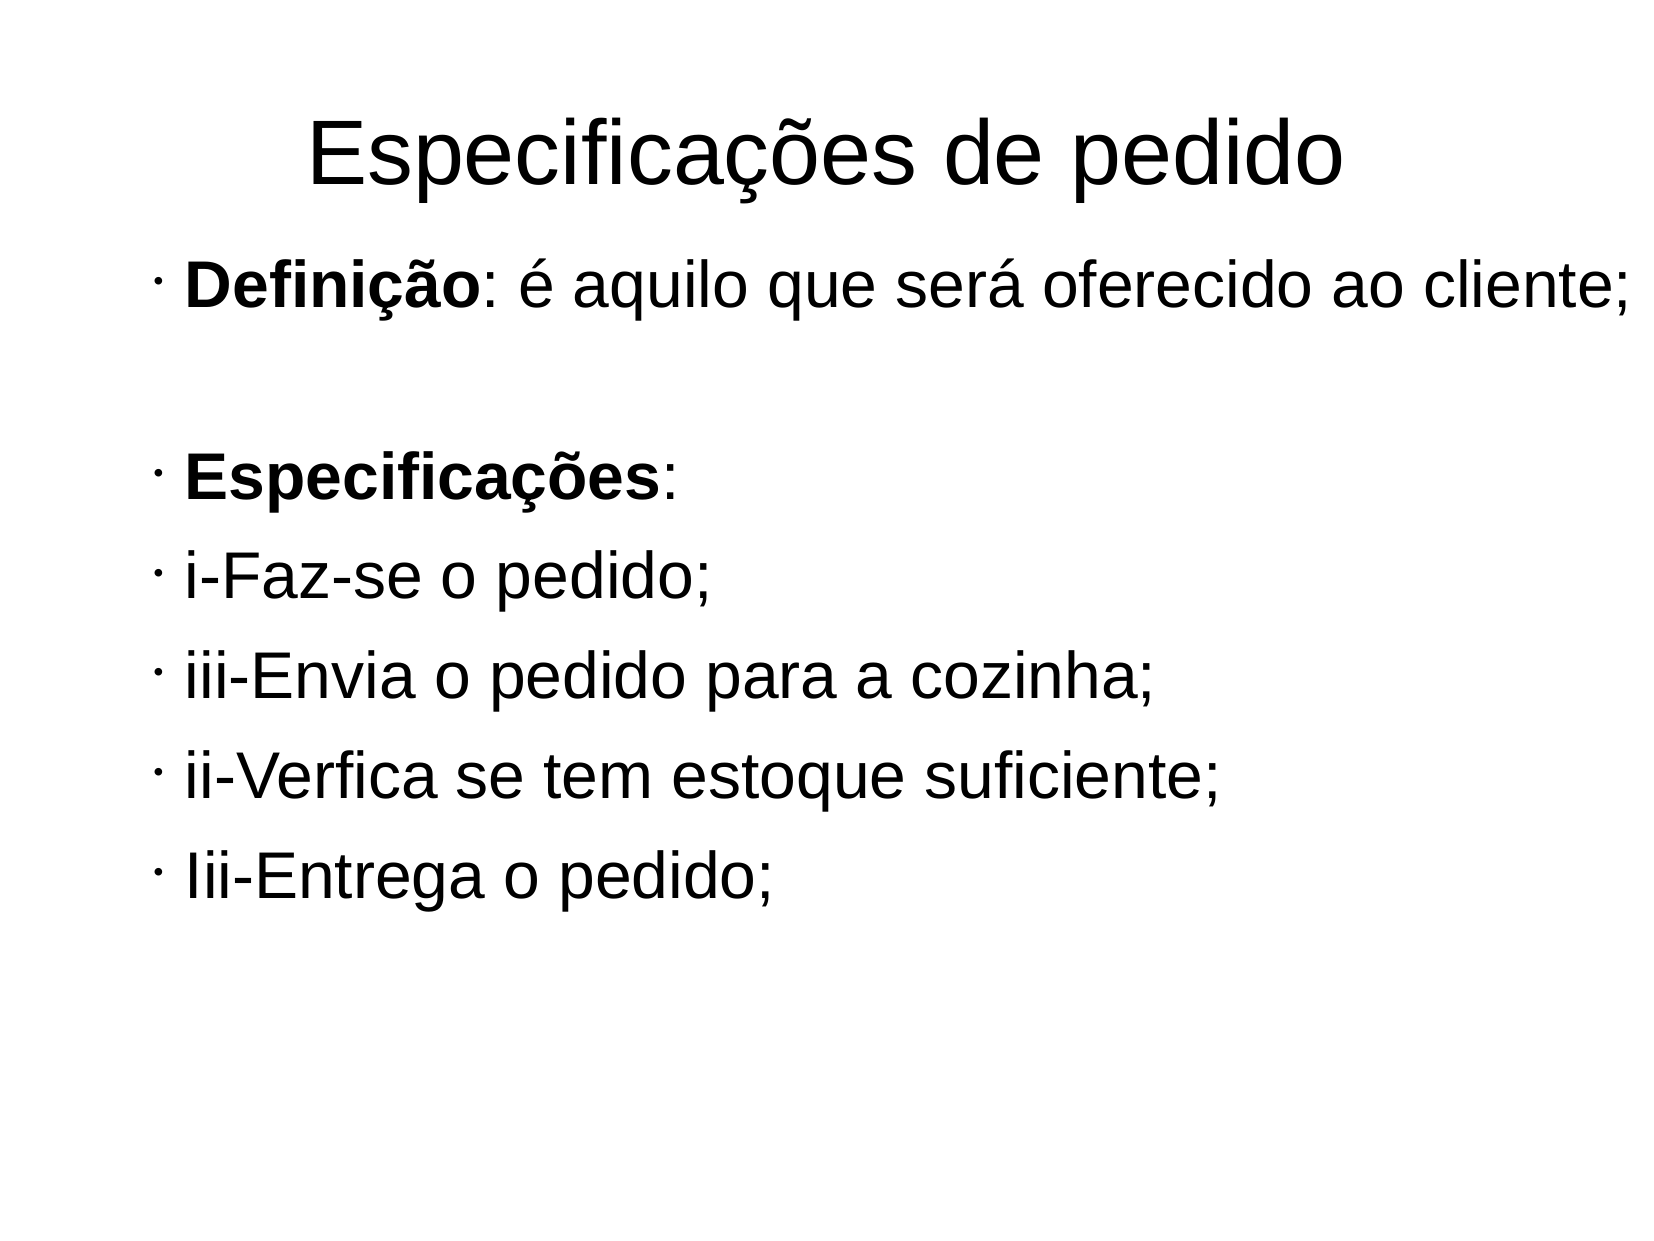

# Especificações de pedido
Definição: é aquilo que será oferecido ao cliente;
Especificações:
i-Faz-se o pedido;
iii-Envia o pedido para a cozinha;
ii-Verfica se tem estoque suficiente;
Iii-Entrega o pedido;